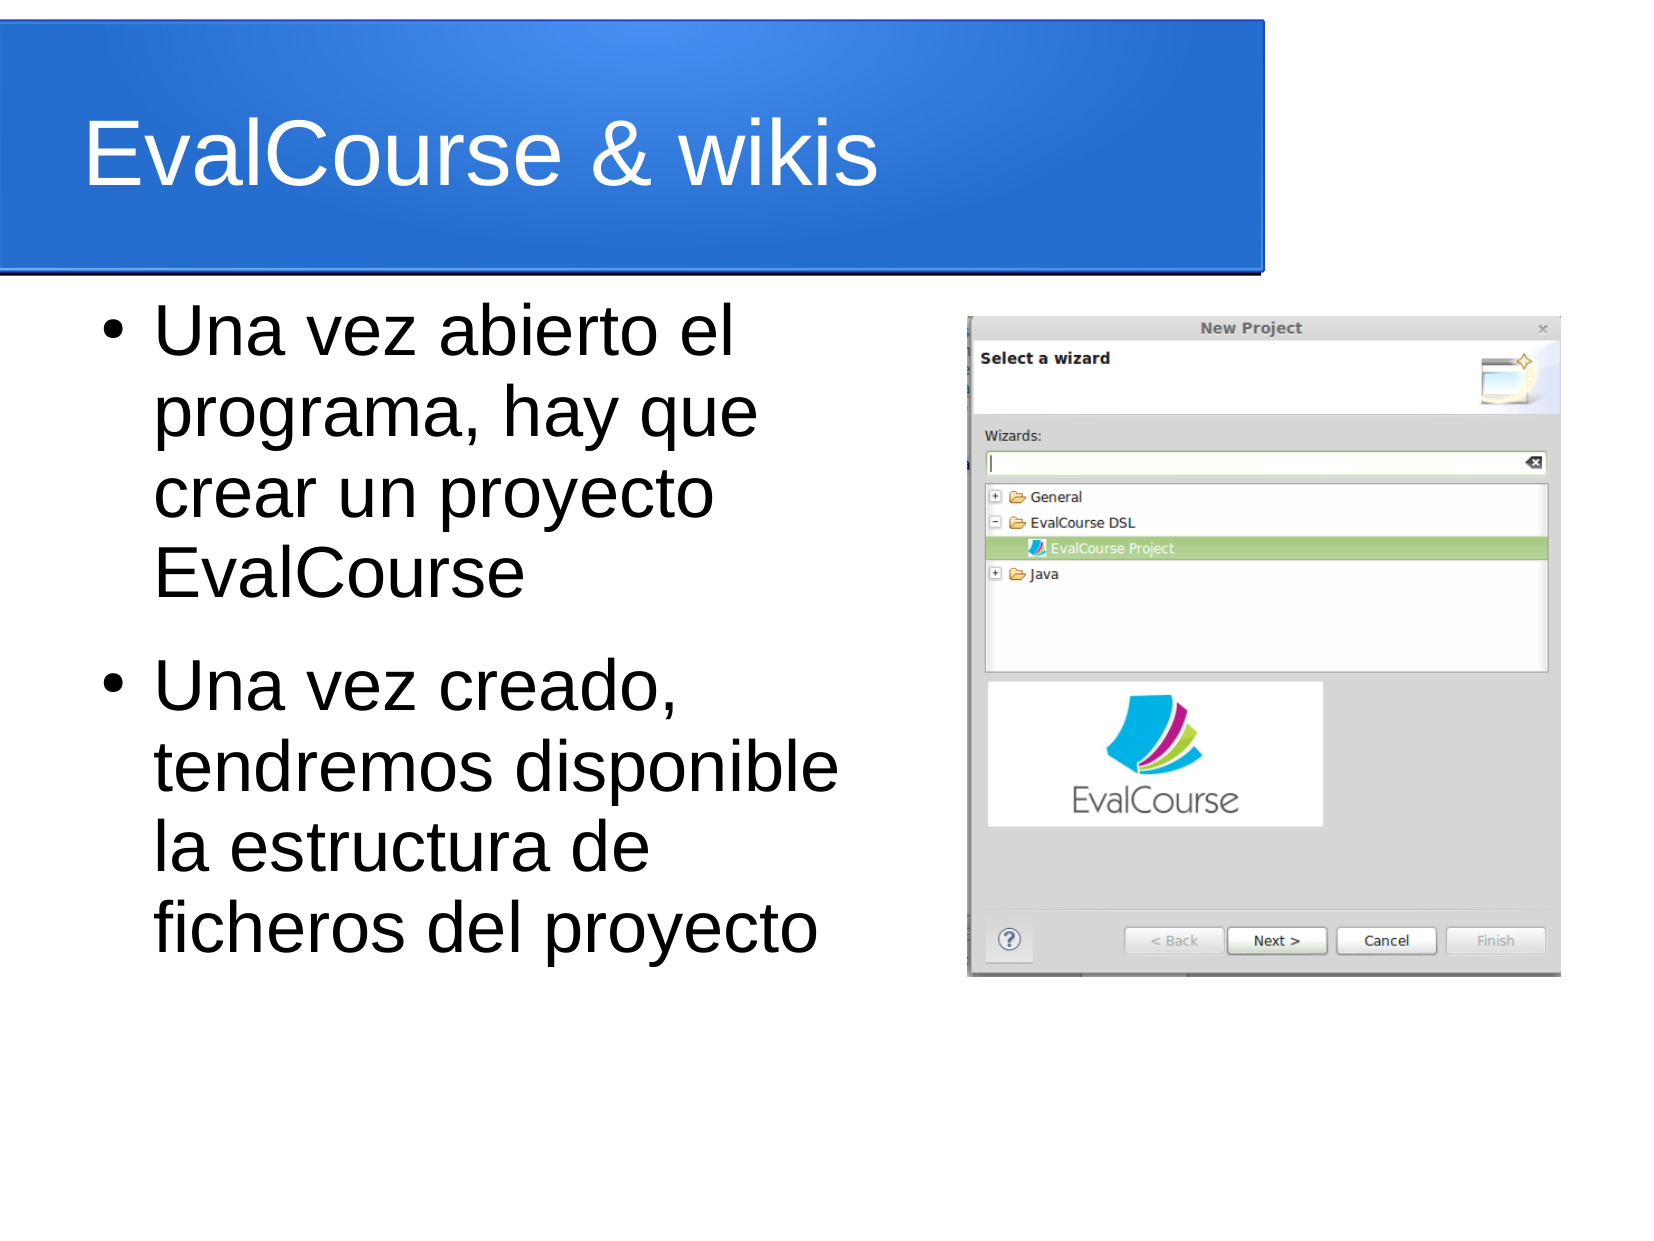

# EvalCourse & wikis
Una vez abierto el programa, hay que crear un proyecto EvalCourse
Una vez creado, tendremos disponible la estructura de ficheros del proyecto